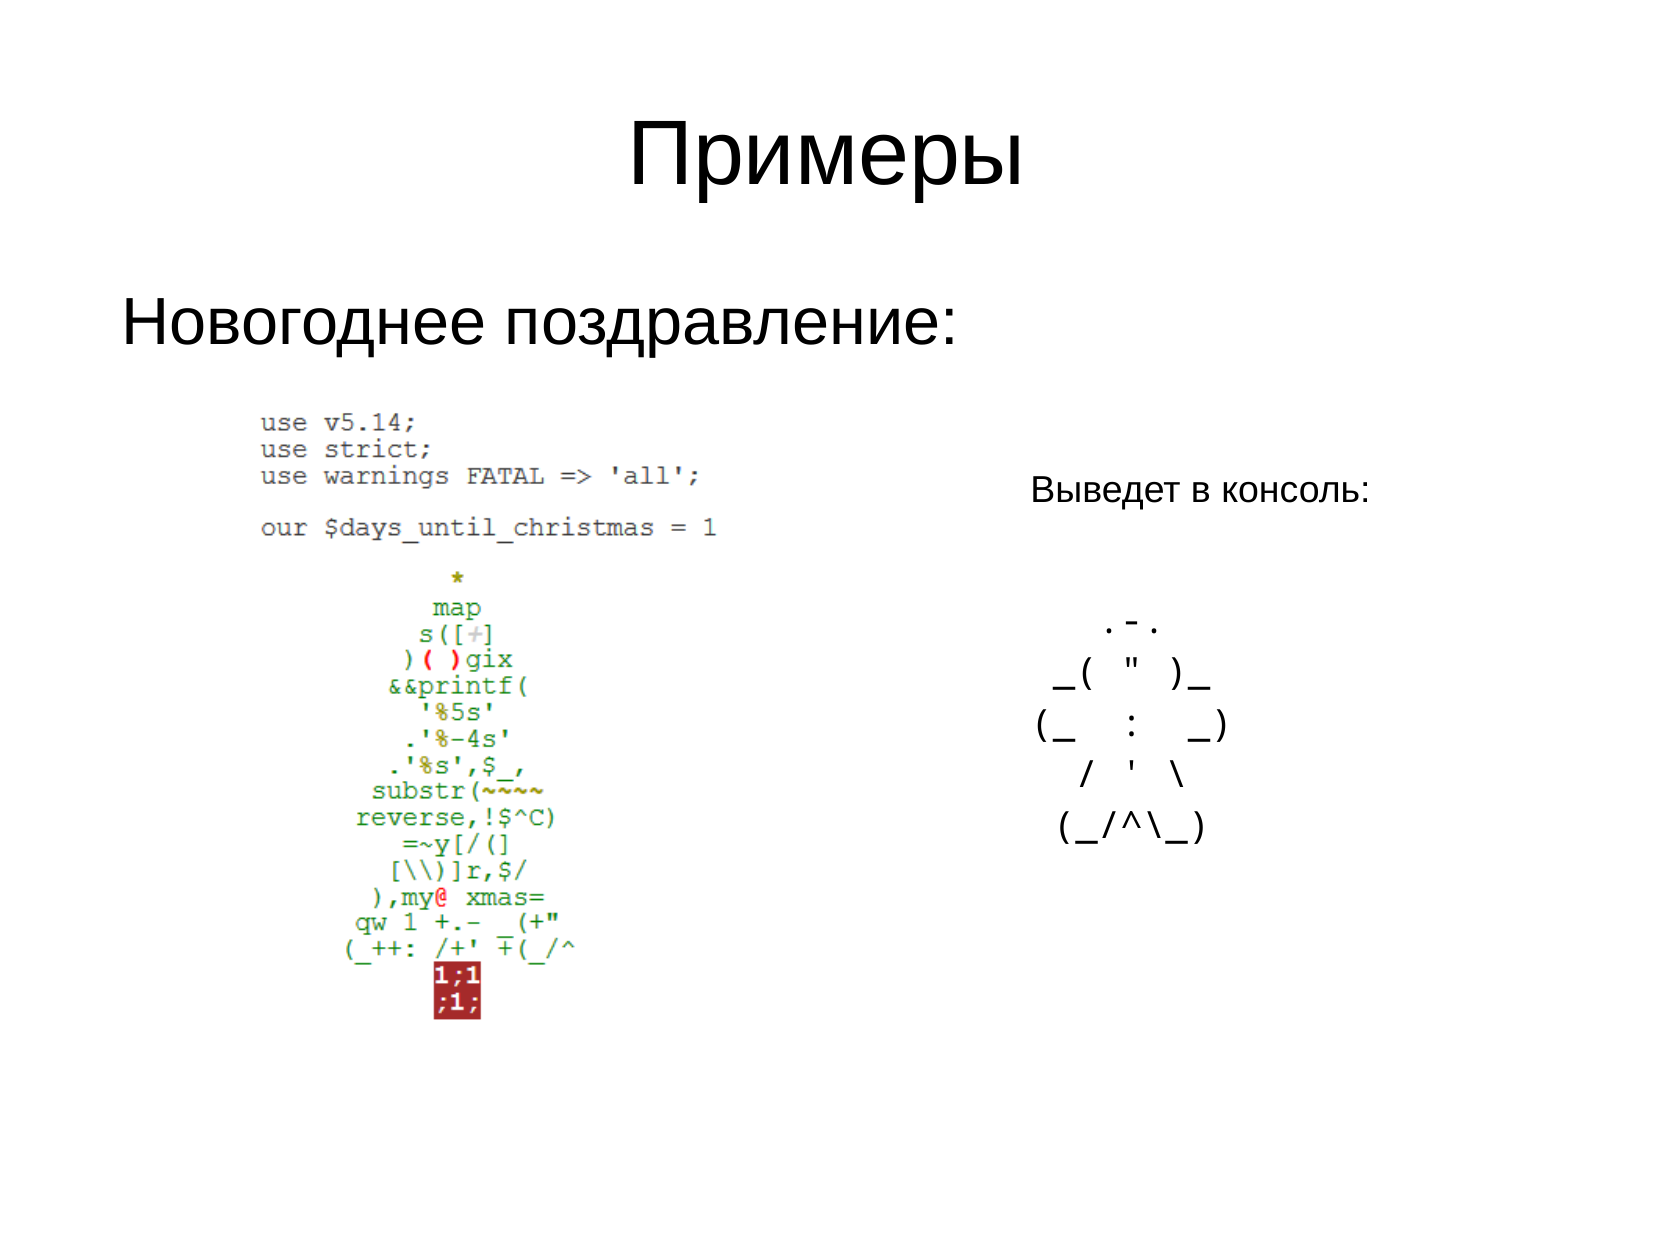

# Примеры
Новогоднее поздравление:
Выведет в консоль:
 .-.
 _( " )_
(_ : _)
 / ' \
 (_/^\_)